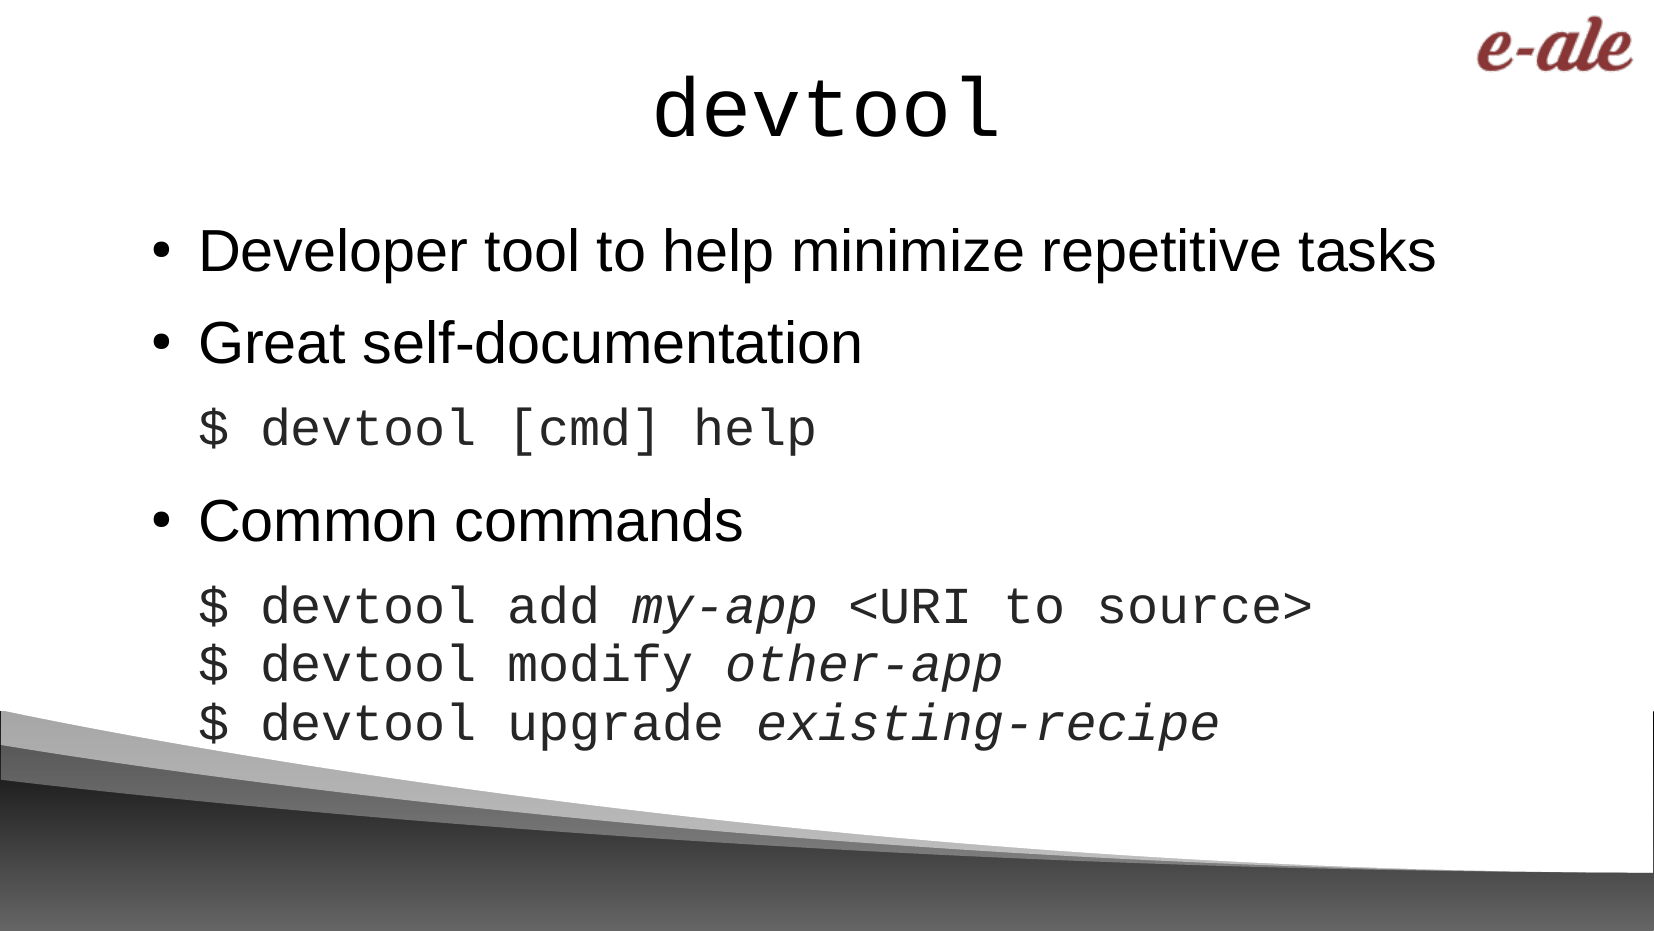

# devtool
Developer tool to help minimize repetitive tasks
Great self-documentation
$ devtool [cmd] help
Common commands
$ devtool add my-app <URI to source>
$ devtool modify other-app
$ devtool upgrade existing-recipe